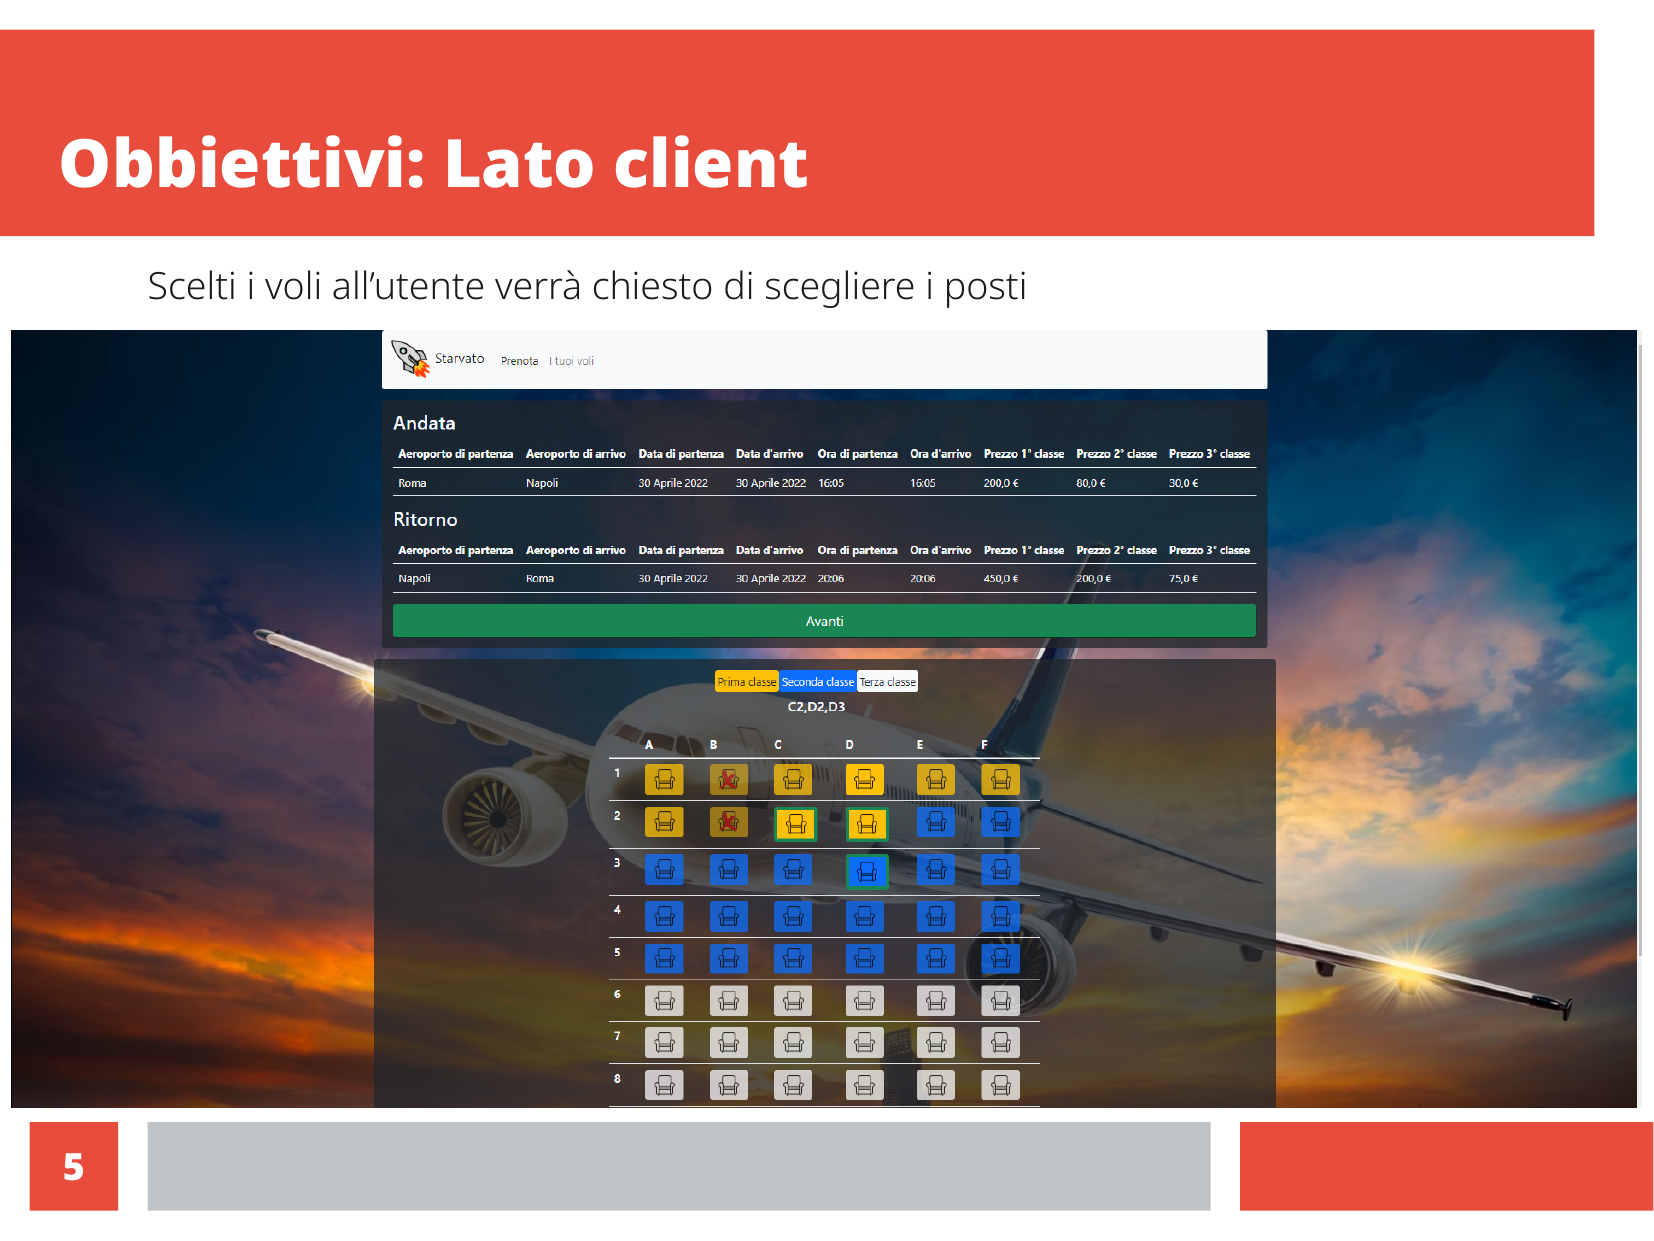

# Obbiettivi: Lato client
Scelti i voli all’utente verrà chiesto di scegliere i posti
5